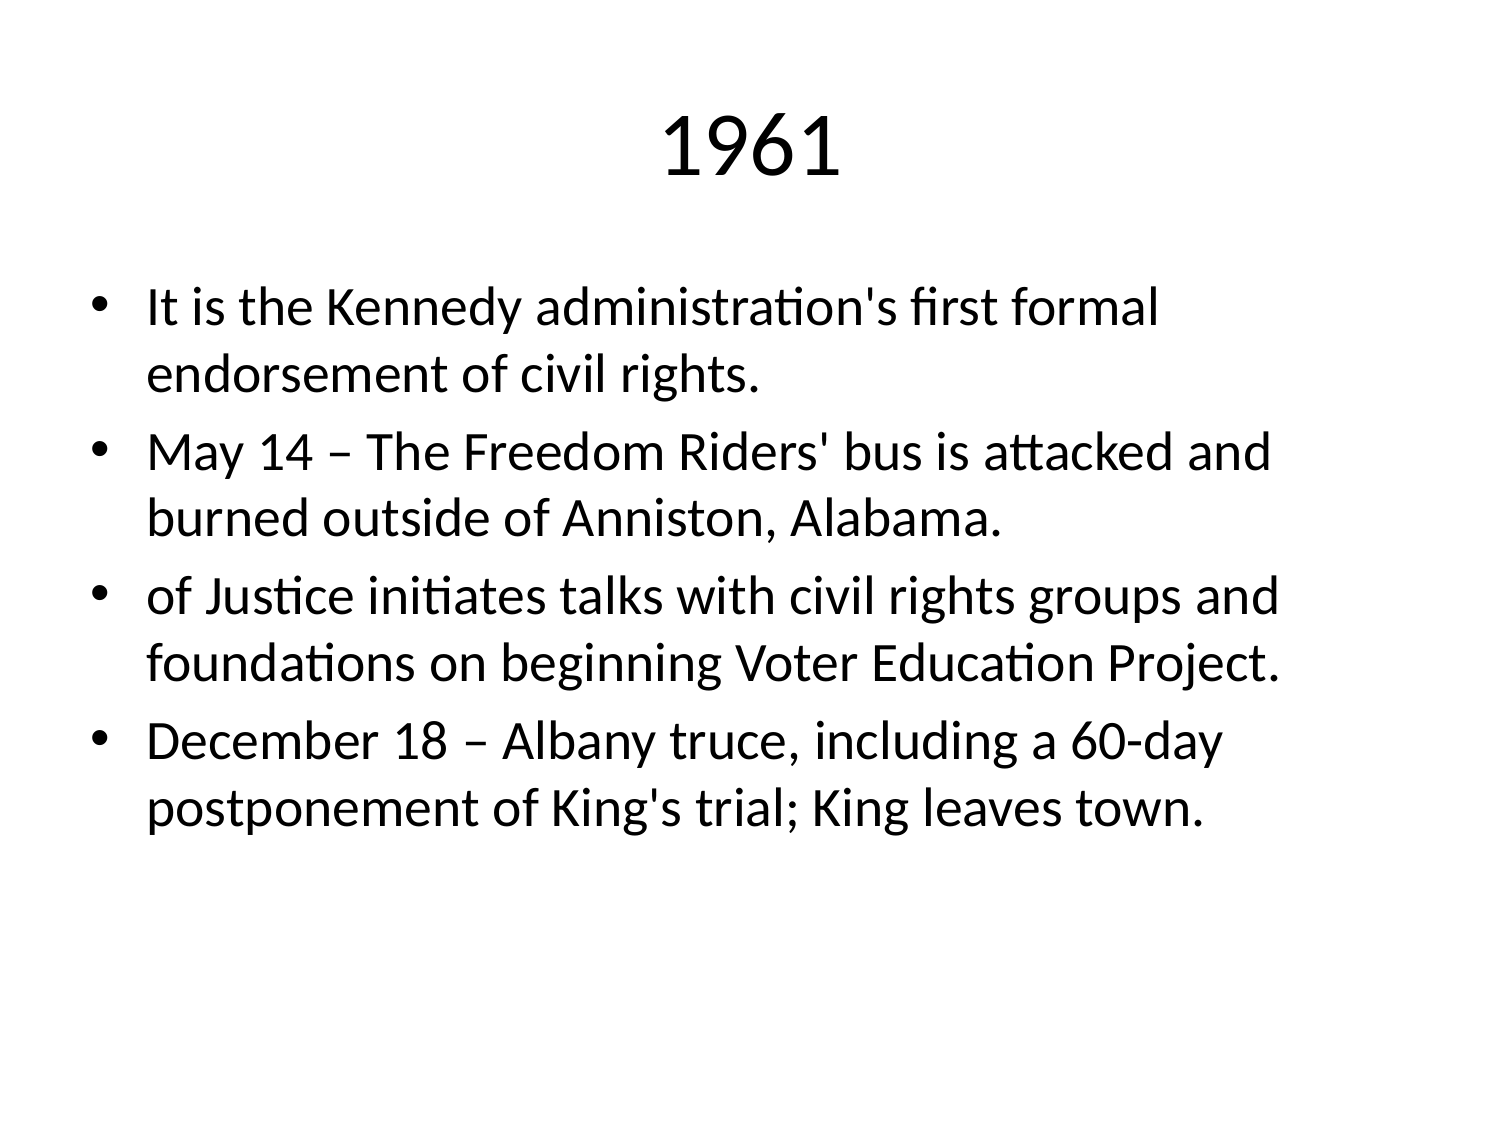

# 1961
It is the Kennedy administration's first formal endorsement of civil rights.
May 14 – The Freedom Riders' bus is attacked and burned outside of Anniston, Alabama.
of Justice initiates talks with civil rights groups and foundations on beginning Voter Education Project.
December 18 – Albany truce, including a 60-day postponement of King's trial; King leaves town.